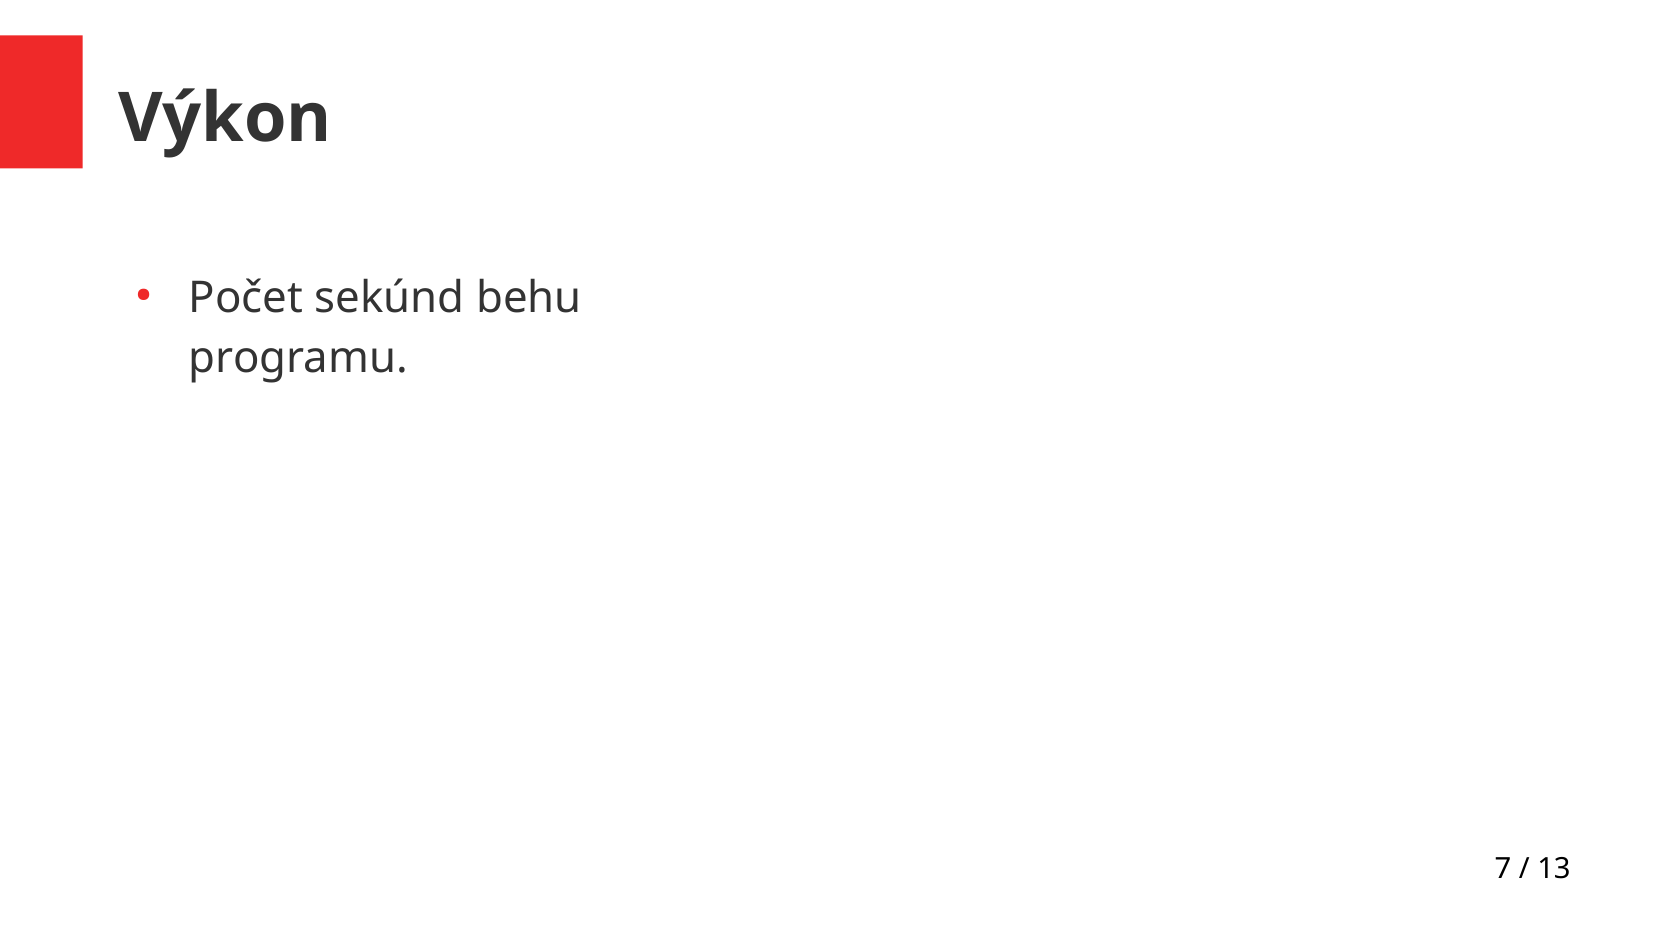

# Výkon
Počet sekúnd behu programu.
7